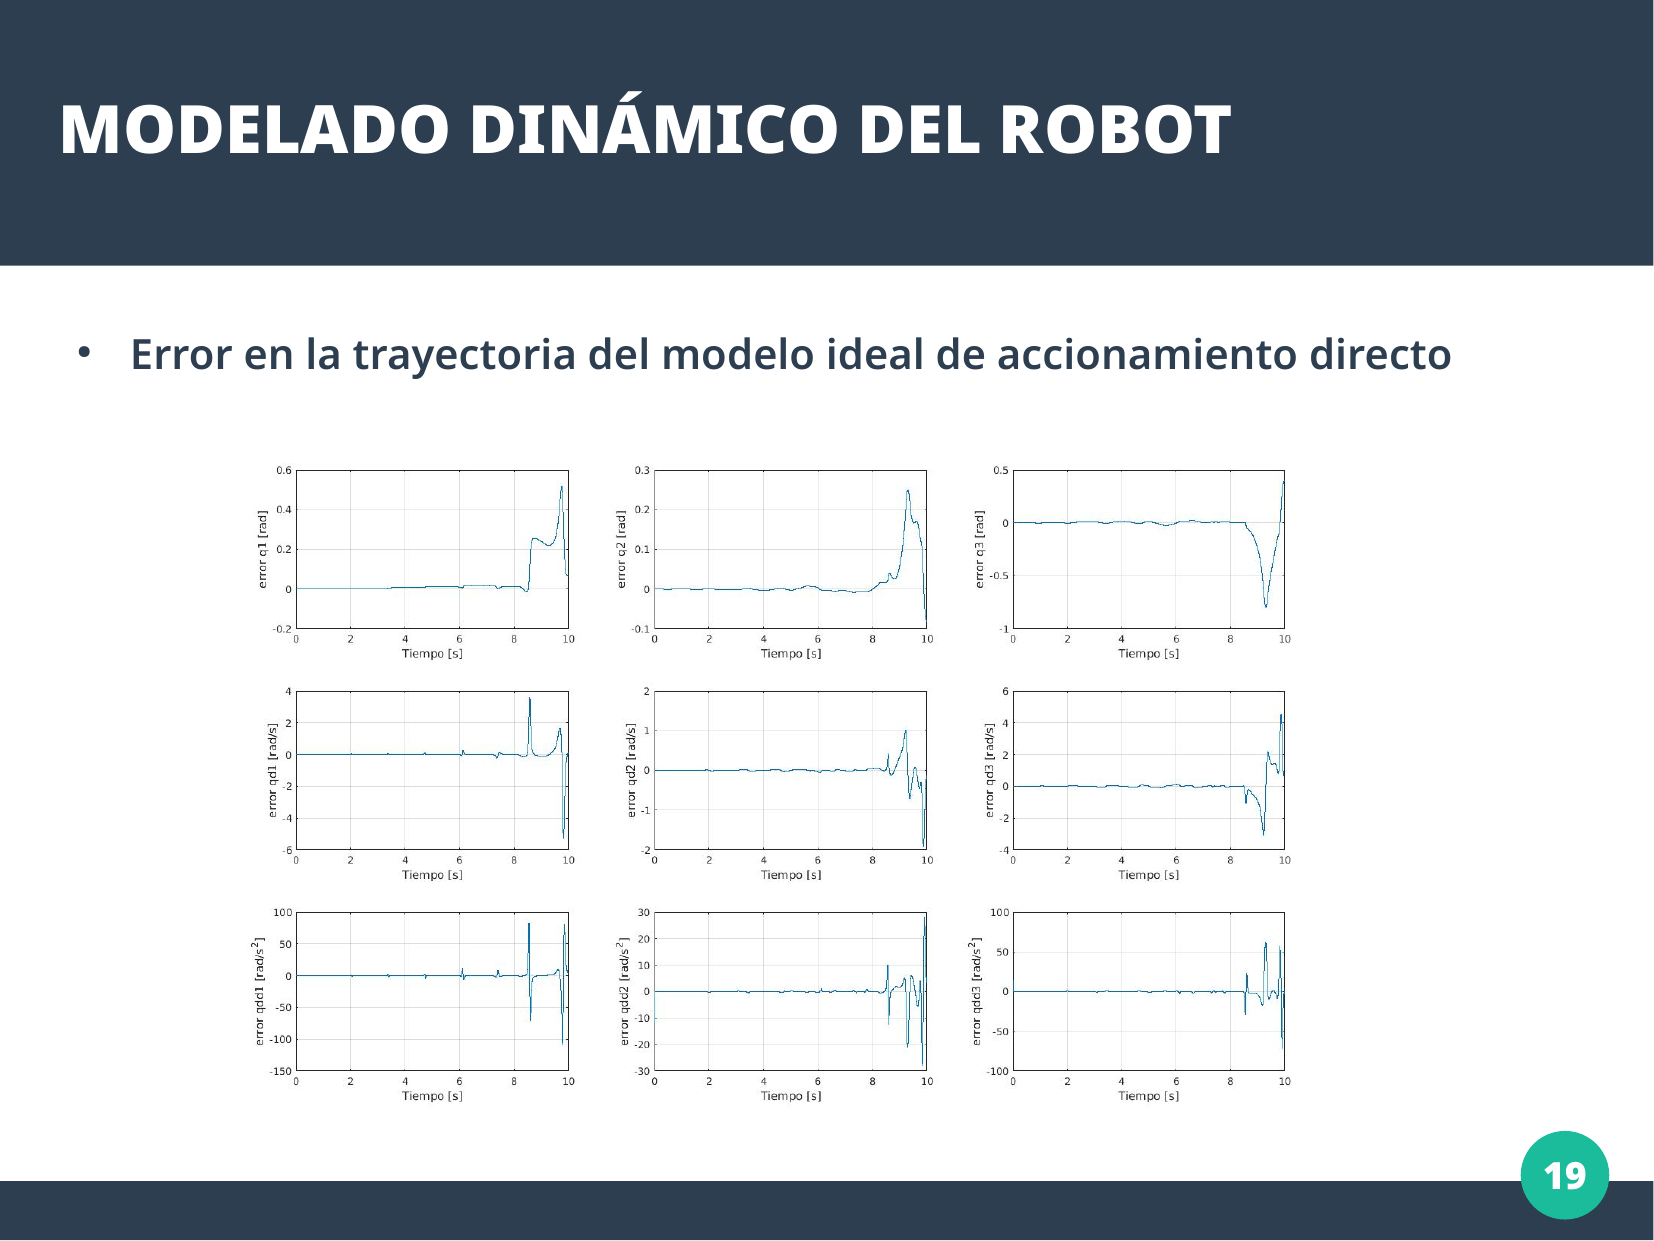

# MODELADO DINÁMICO DEL ROBOT
Error en la trayectoria del modelo ideal de accionamiento directo
19